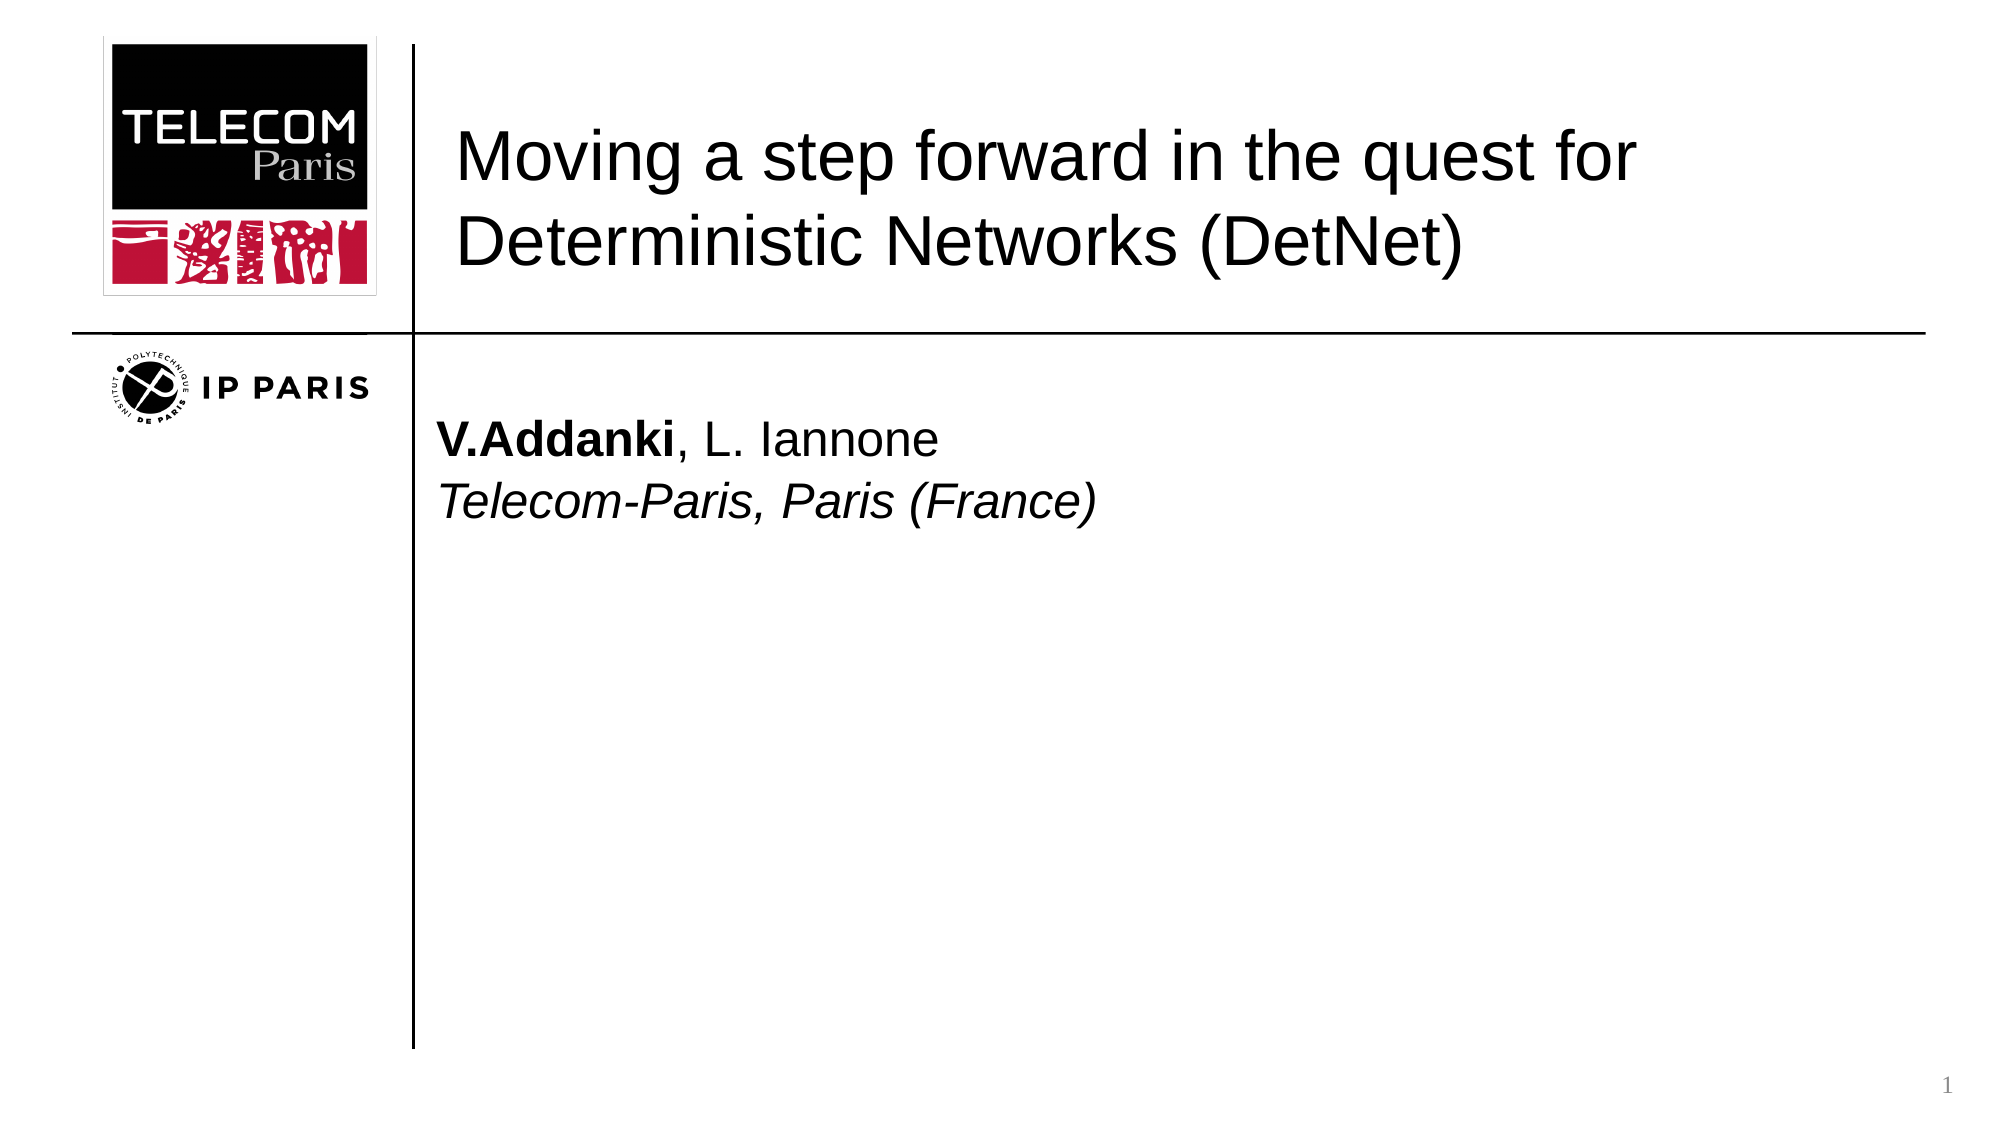

# Moving a step forward in the quest for Deterministic Networks (DetNet)
V.Addanki, L. Iannone
Telecom-Paris, Paris (France)
1